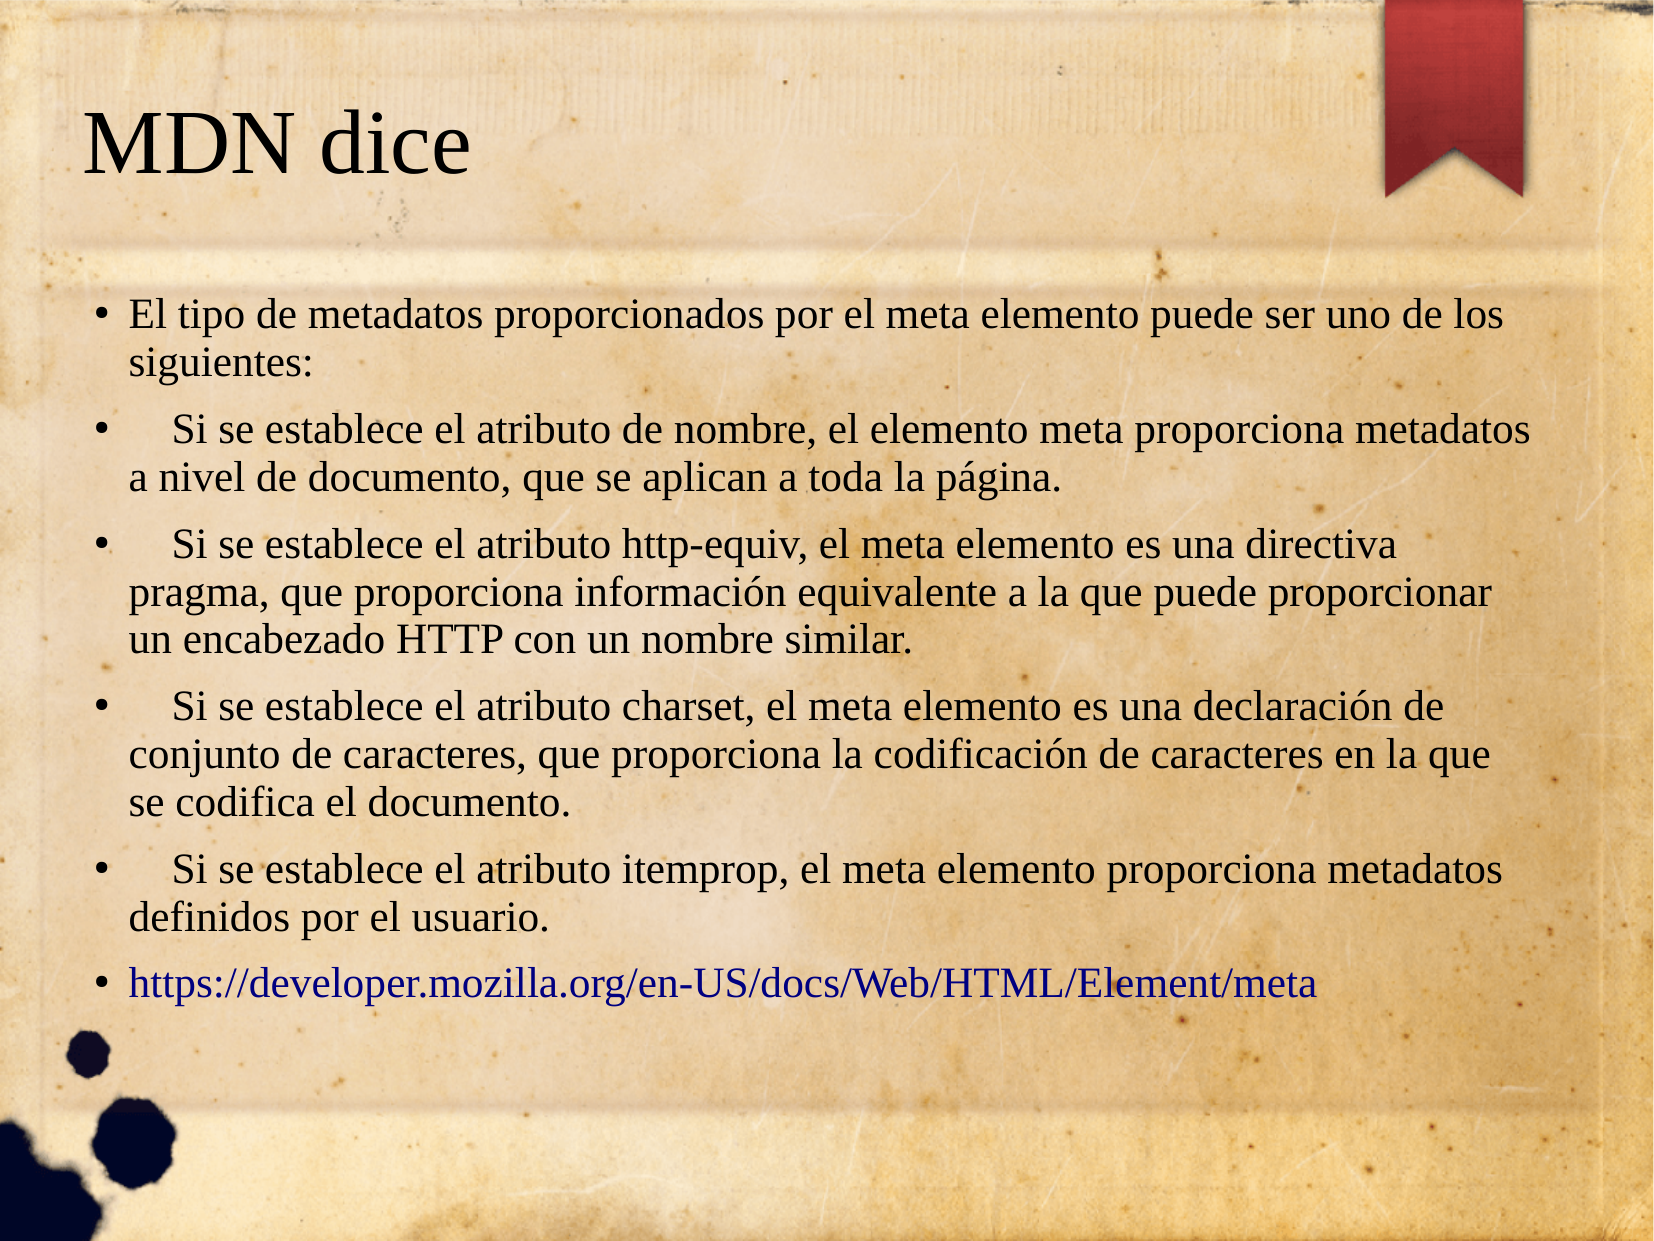

# MDN dice
El tipo de metadatos proporcionados por el meta elemento puede ser uno de los siguientes:
 Si se establece el atributo de nombre, el elemento meta proporciona metadatos a nivel de documento, que se aplican a toda la página.
 Si se establece el atributo http-equiv, el meta elemento es una directiva pragma, que proporciona información equivalente a la que puede proporcionar un encabezado HTTP con un nombre similar.
 Si se establece el atributo charset, el meta elemento es una declaración de conjunto de caracteres, que proporciona la codificación de caracteres en la que se codifica el documento.
 Si se establece el atributo itemprop, el meta elemento proporciona metadatos definidos por el usuario.
https://developer.mozilla.org/en-US/docs/Web/HTML/Element/meta